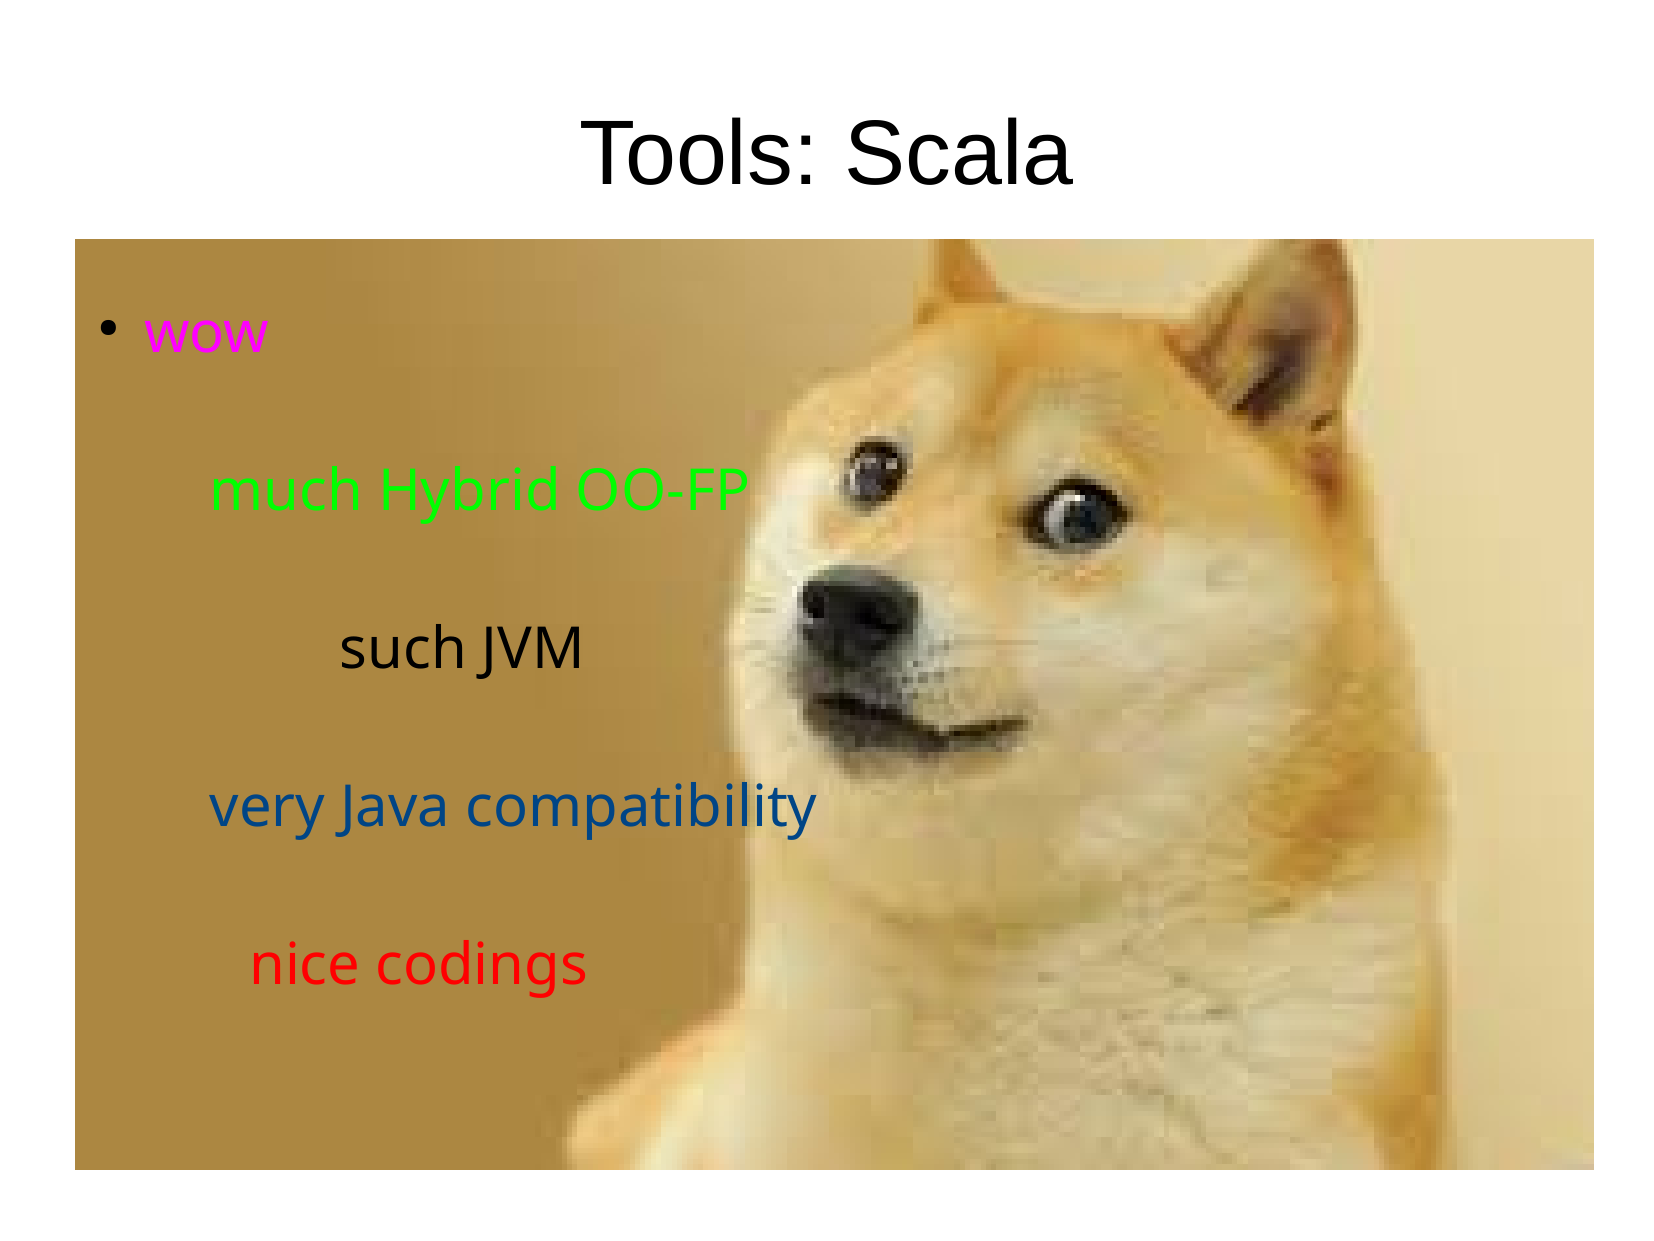

# Tools: Scala
wow
		much Hybrid OO-FP
															 		such JVM
			very Java compatibility
 nice codings